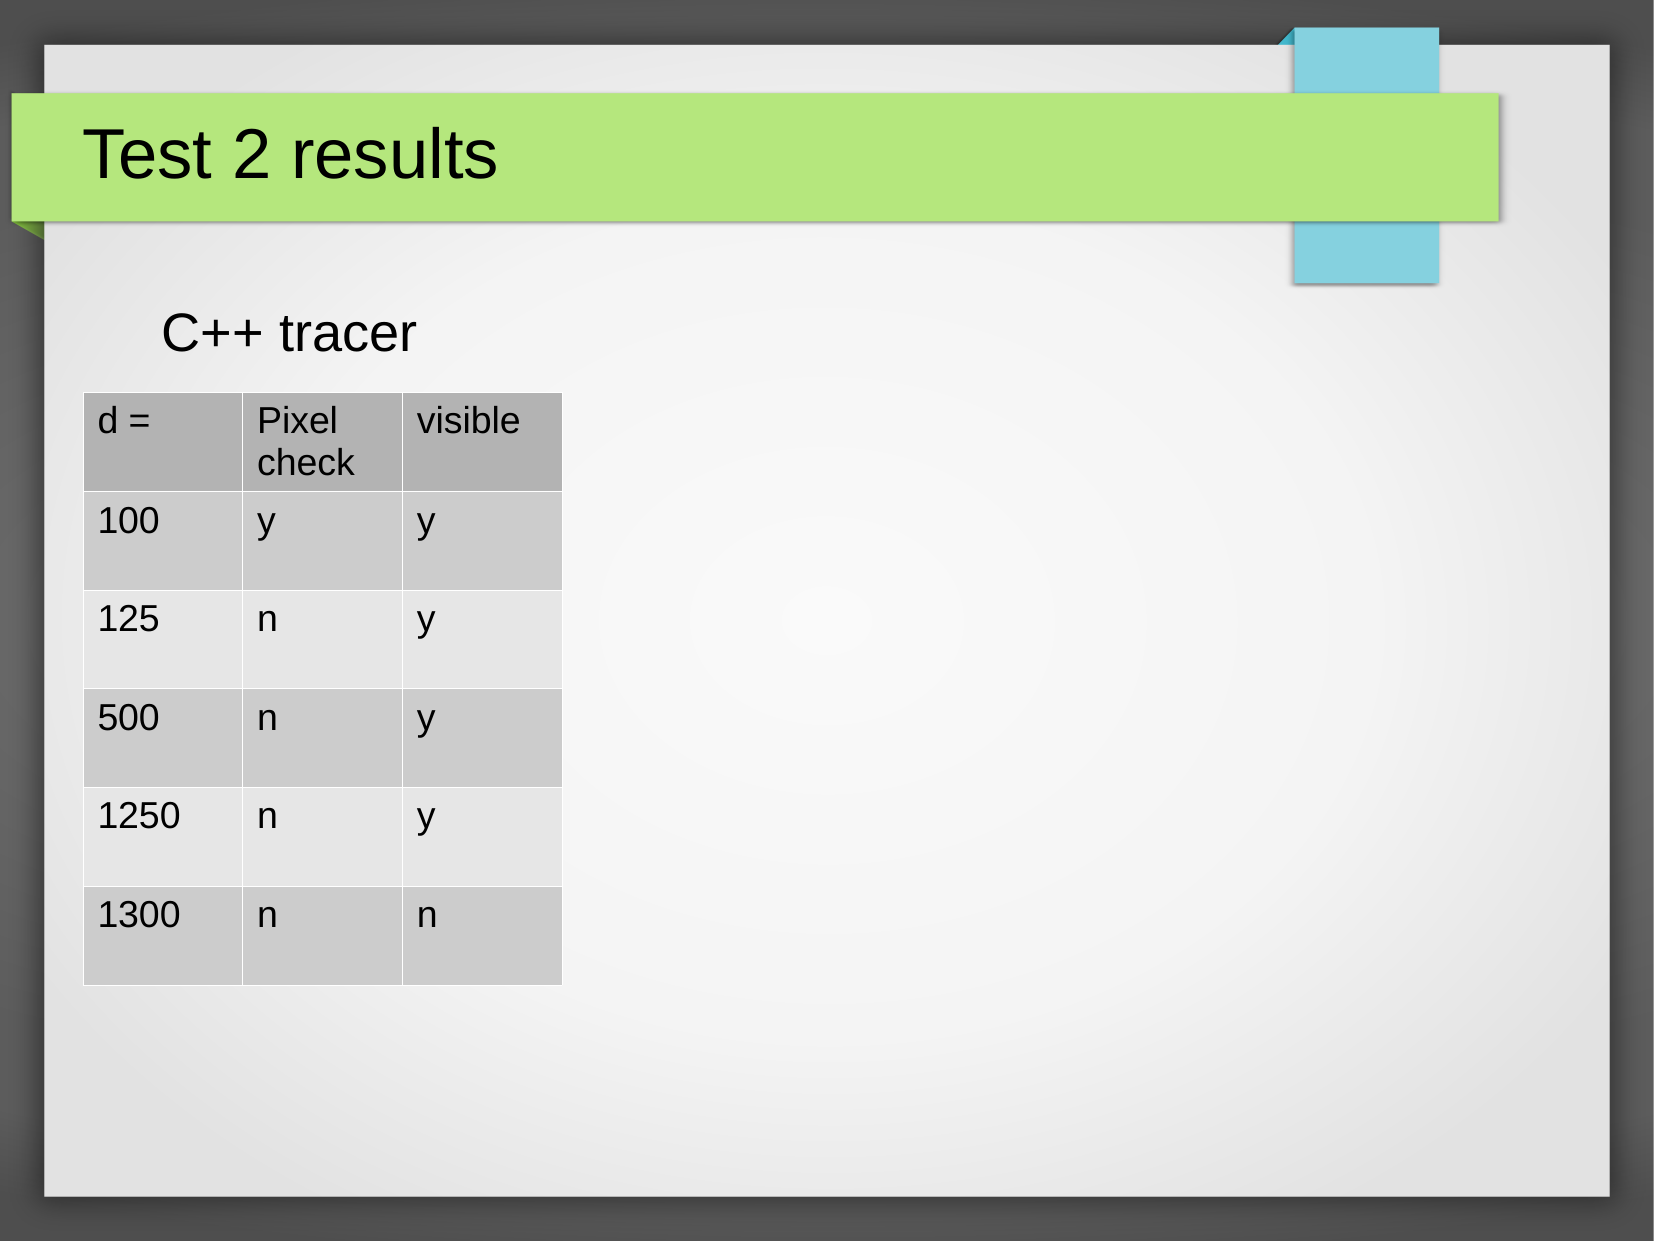

# Test 2 results
C++ tracer
| d = | Pixel check | visible |
| --- | --- | --- |
| 100 | y | y |
| 125 | n | y |
| 500 | n | y |
| 1250 | n | y |
| 1300 | n | n |